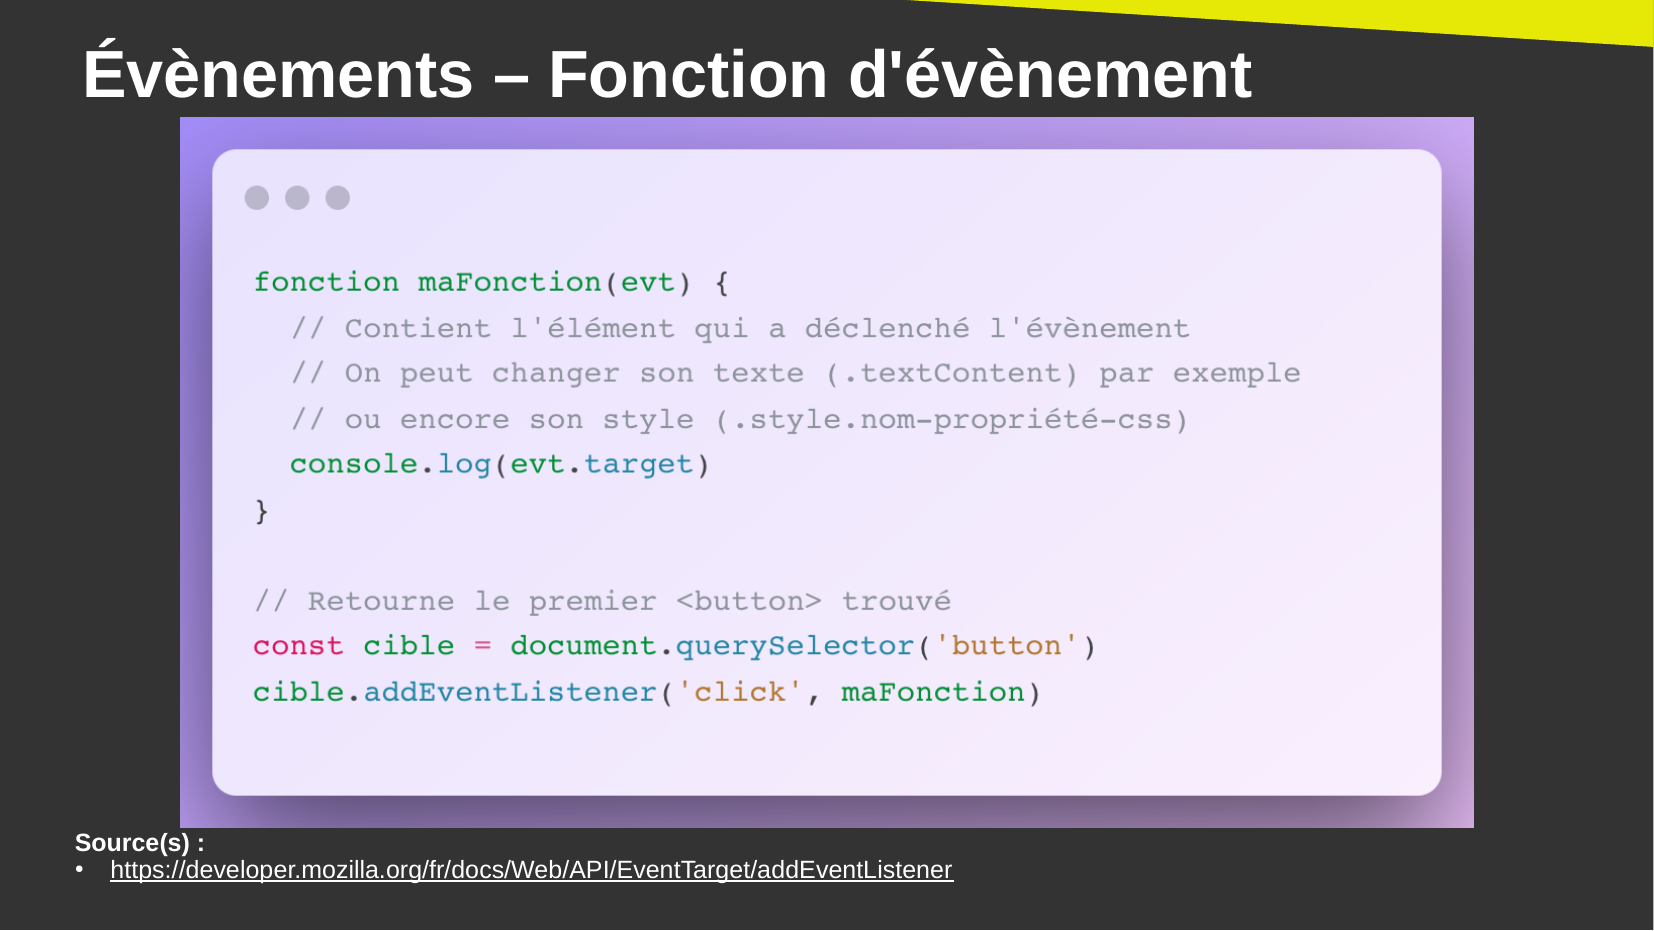

# Évènements – Fonction d'évènement
Source(s) :
https://developer.mozilla.org/fr/docs/Web/API/EventTarget/addEventListener